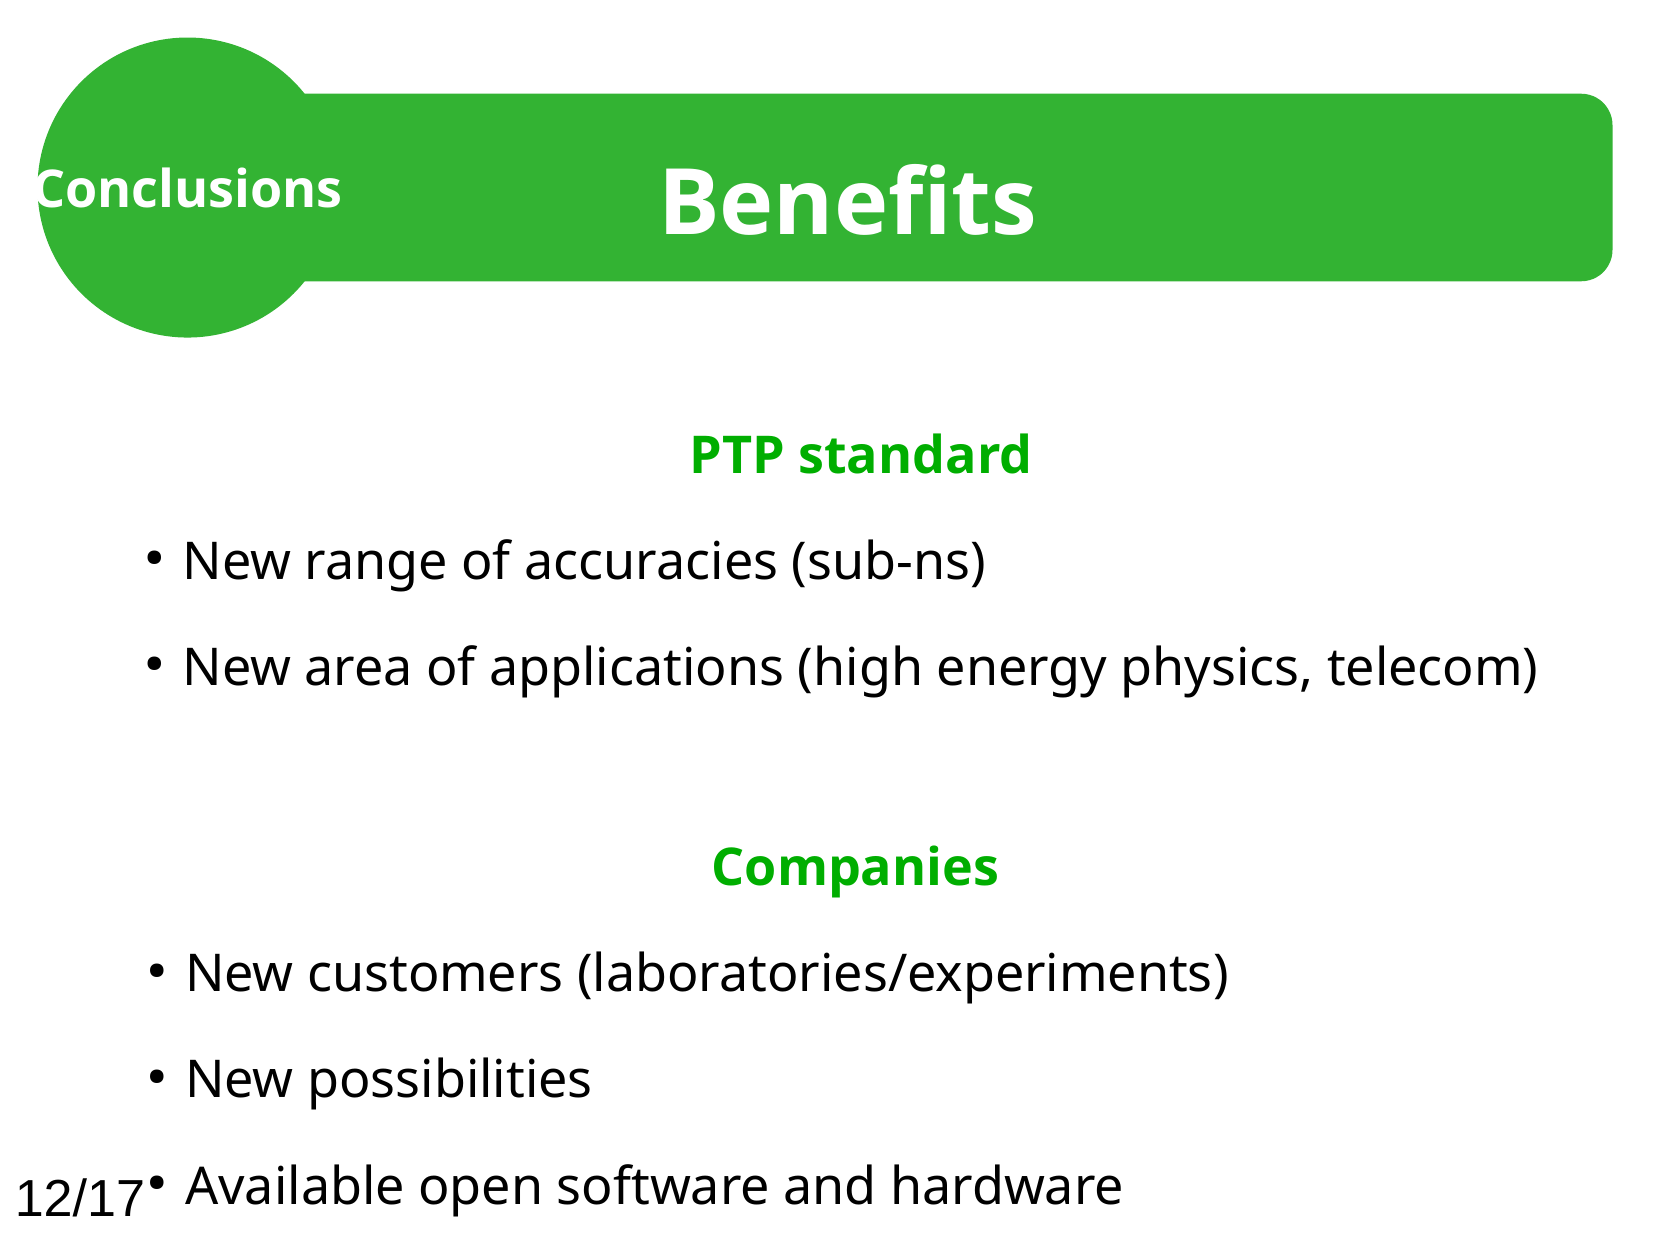

Conclusions
Benefits
PTP standard
New range of accuracies (sub-ns)
New area of applications (high energy physics, telecom)
 Companies
New customers (laboratories/experiments)
New possibilities
Available open software and hardware
12/17